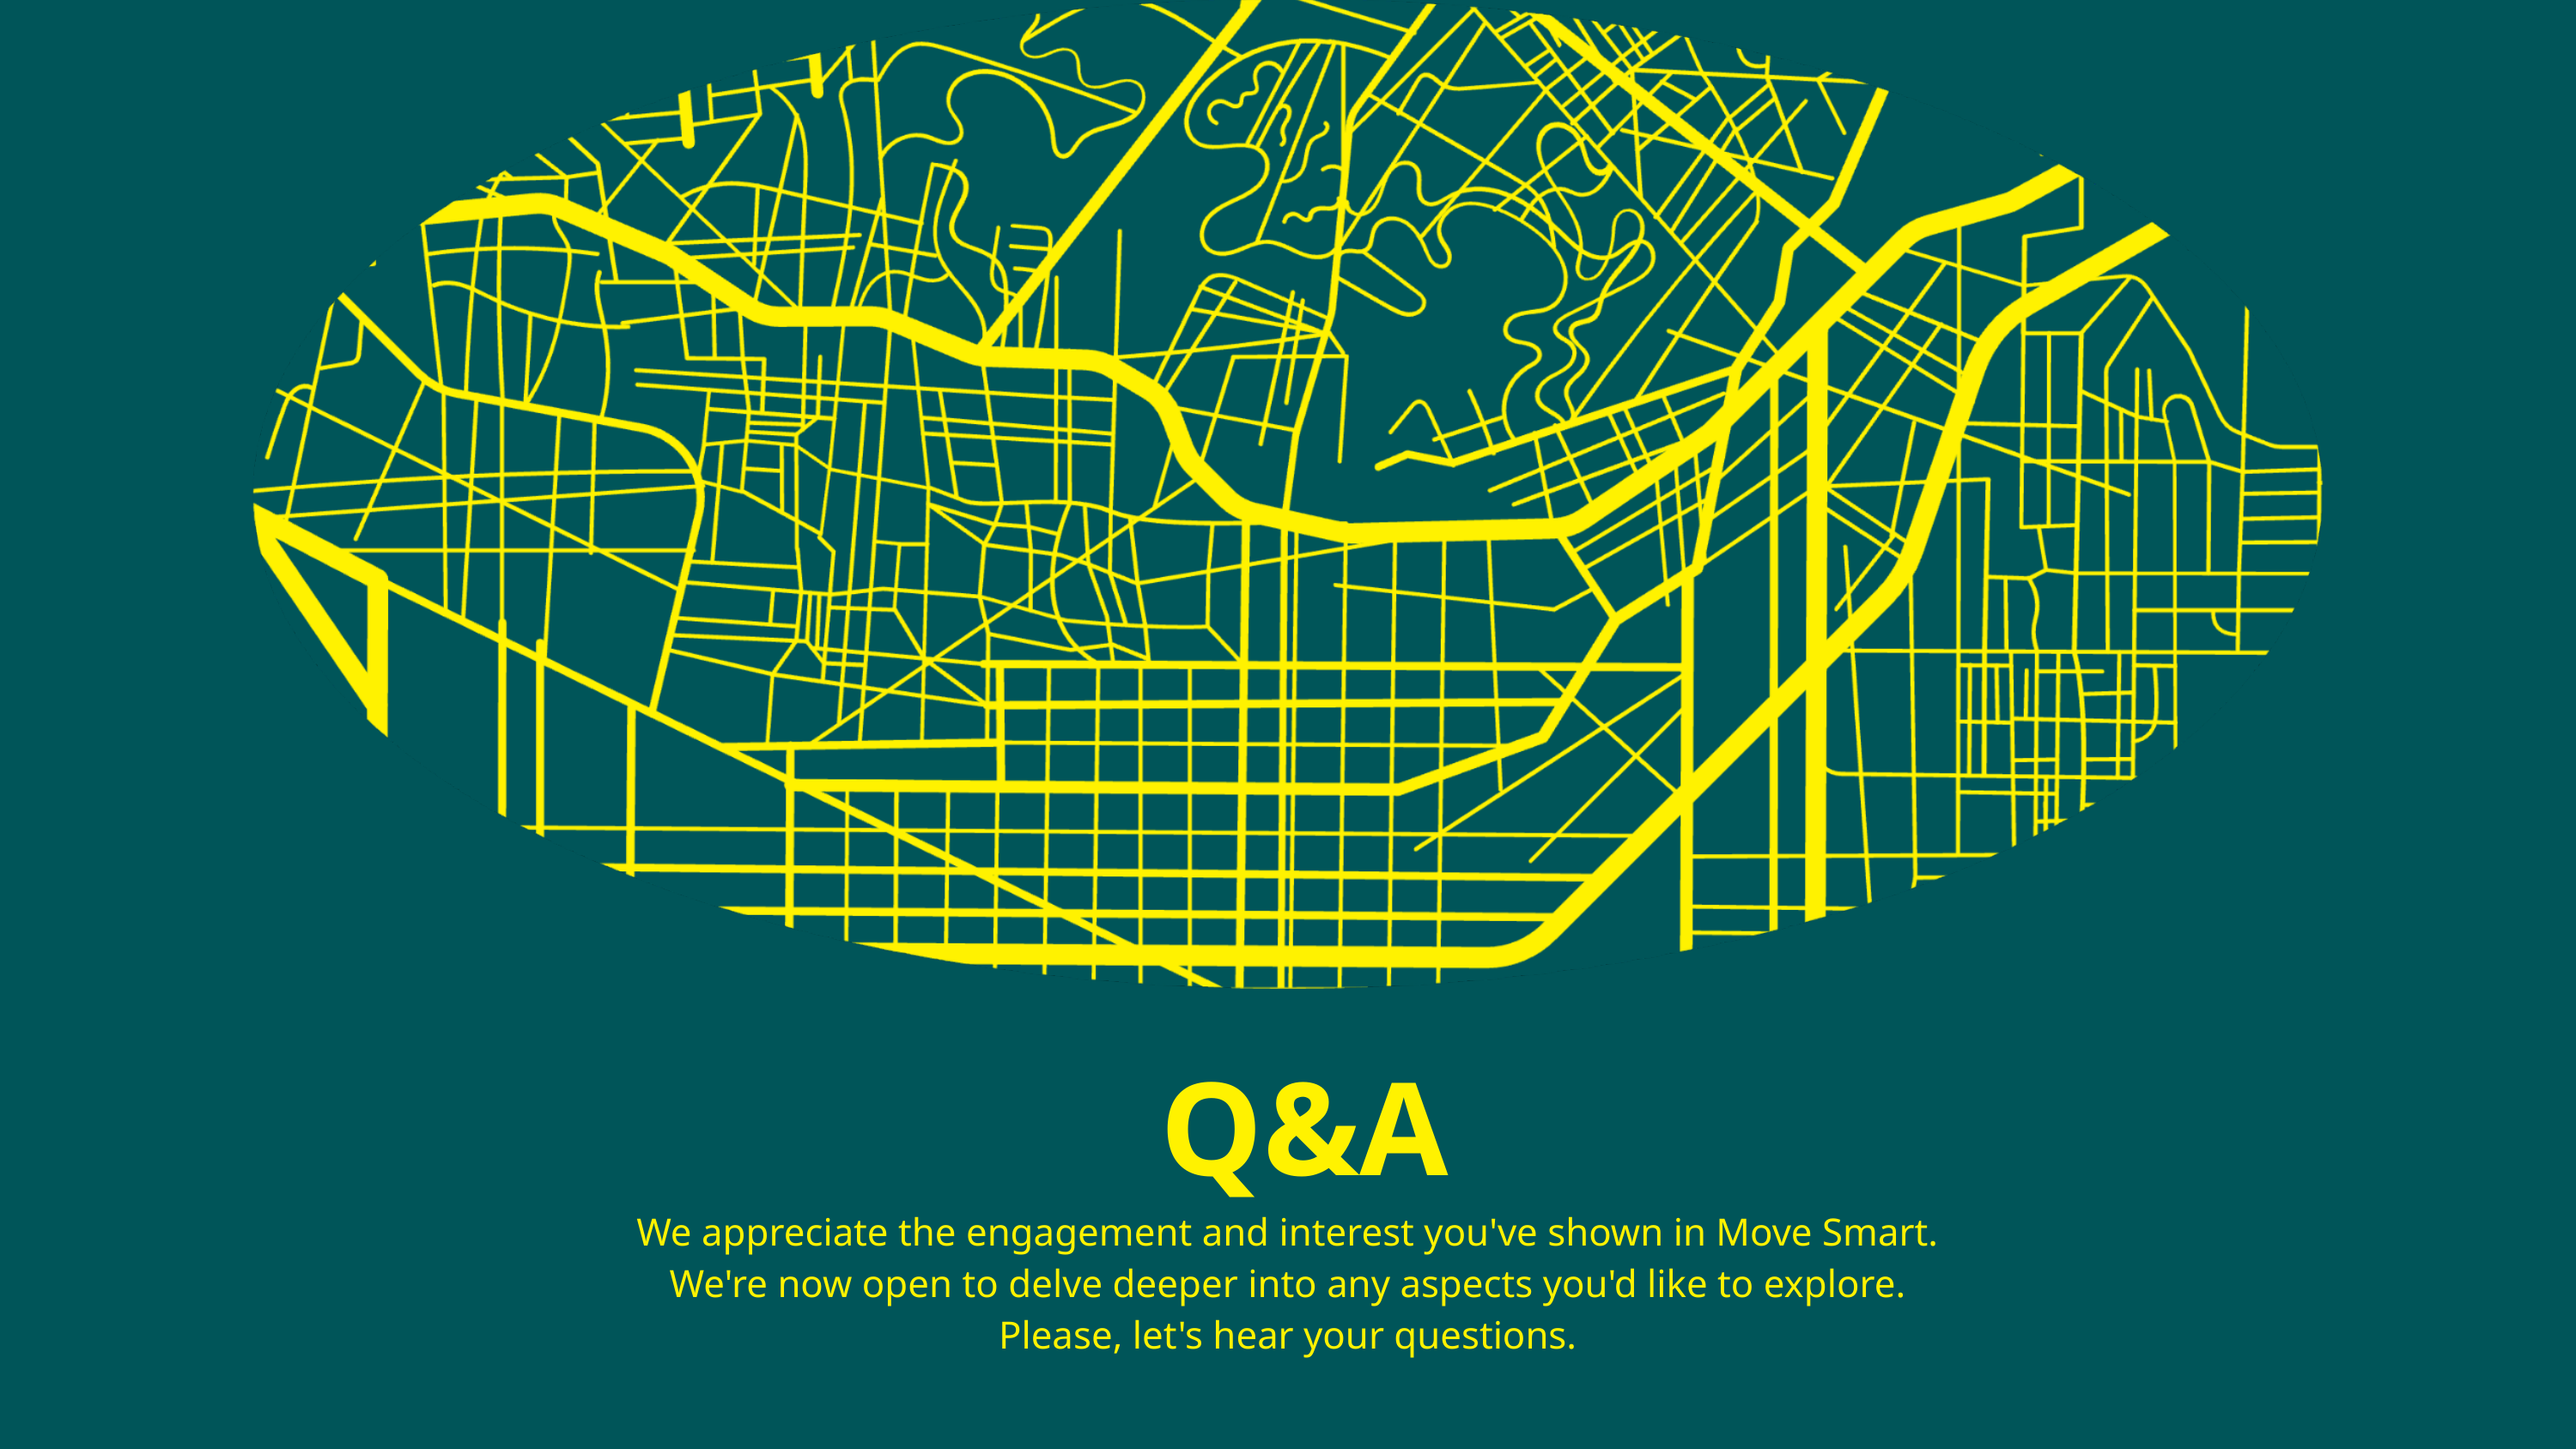

Q&A
We appreciate the engagement and interest you've shown in Move Smart. We're now open to delve deeper into any aspects you'd like to explore. Please, let's hear your questions.